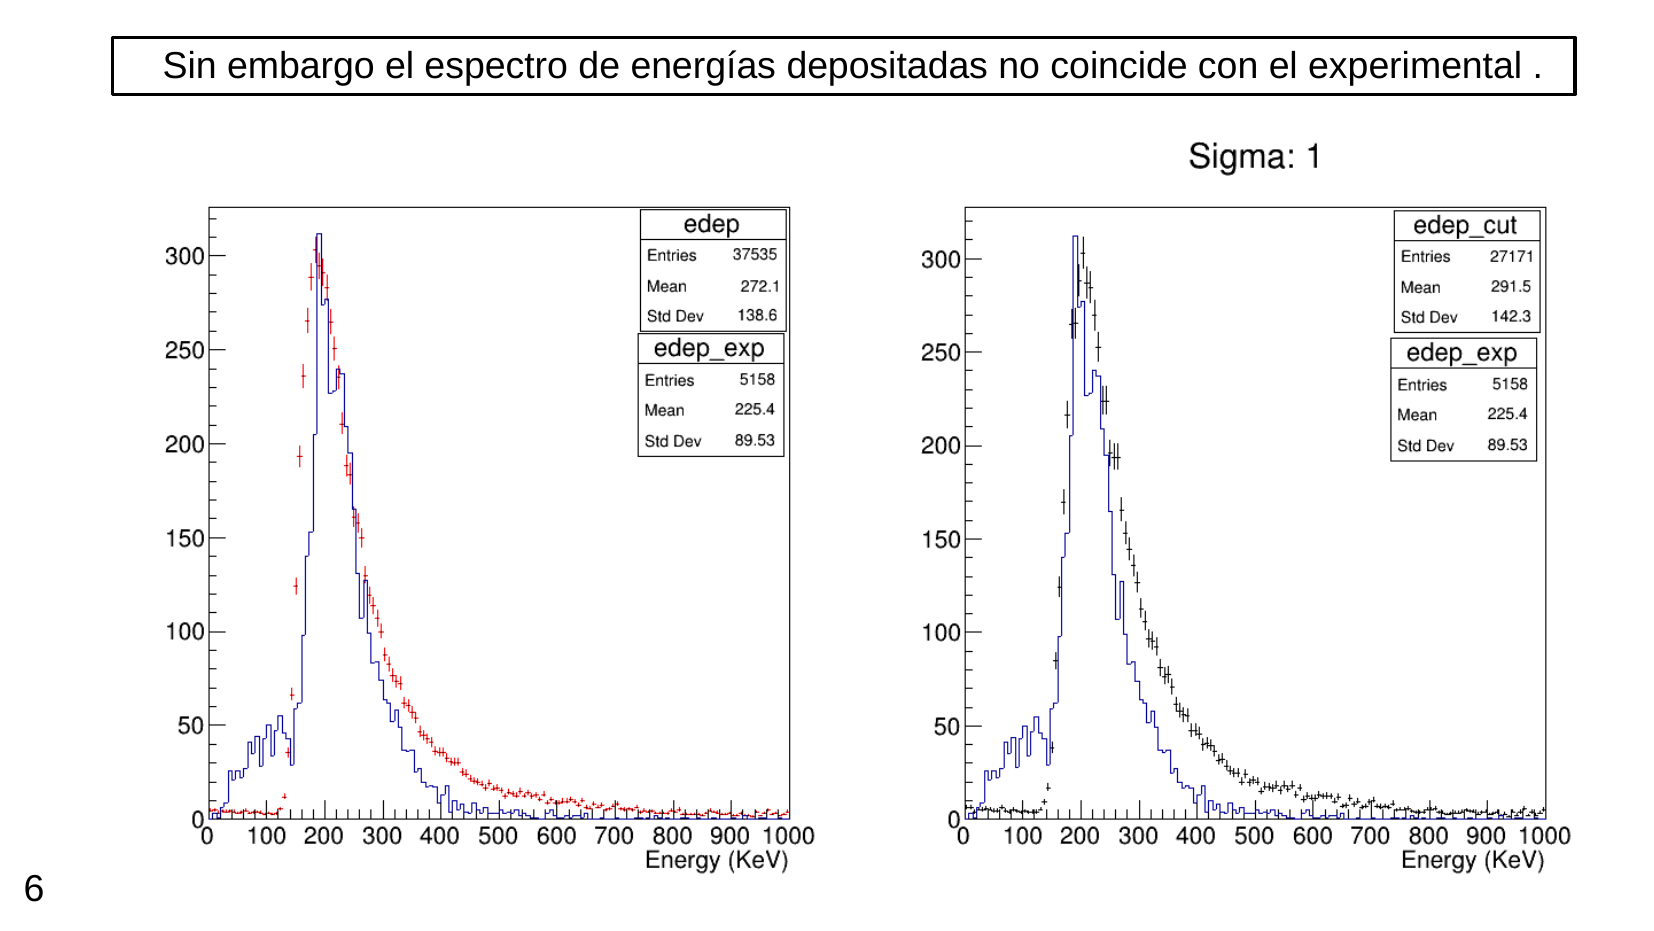

Sin embargo el espectro de energías depositadas no coincide con el experimental .